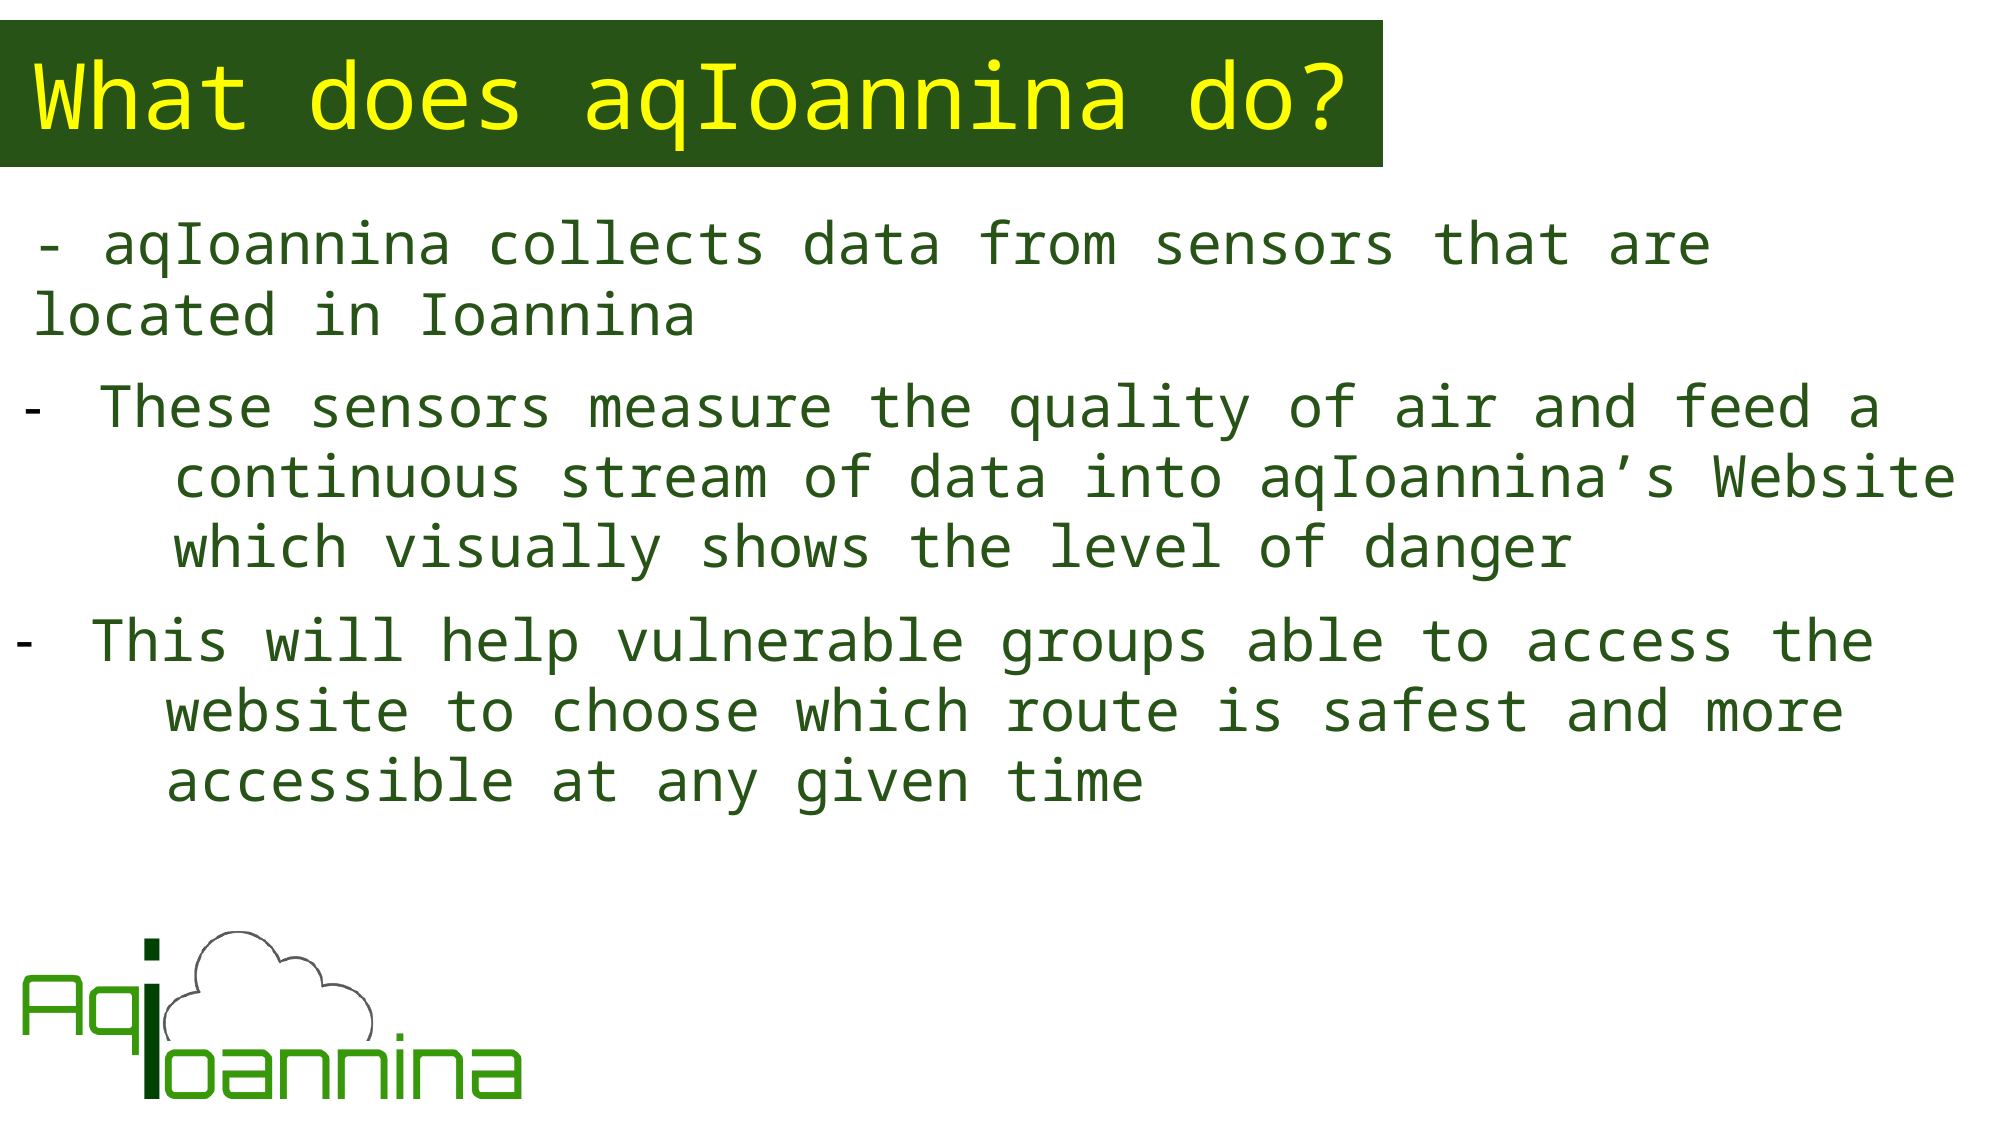

What does aqIoannina do?
- aqIoannina collects data from sensors that are located in Ioannina
These sensors measure the quality of air and feed a continuous stream of data into aqIoannina’s Website which visually shows the level of danger
This will help vulnerable groups able to access the website to choose which route is safest and more accessible at any given time